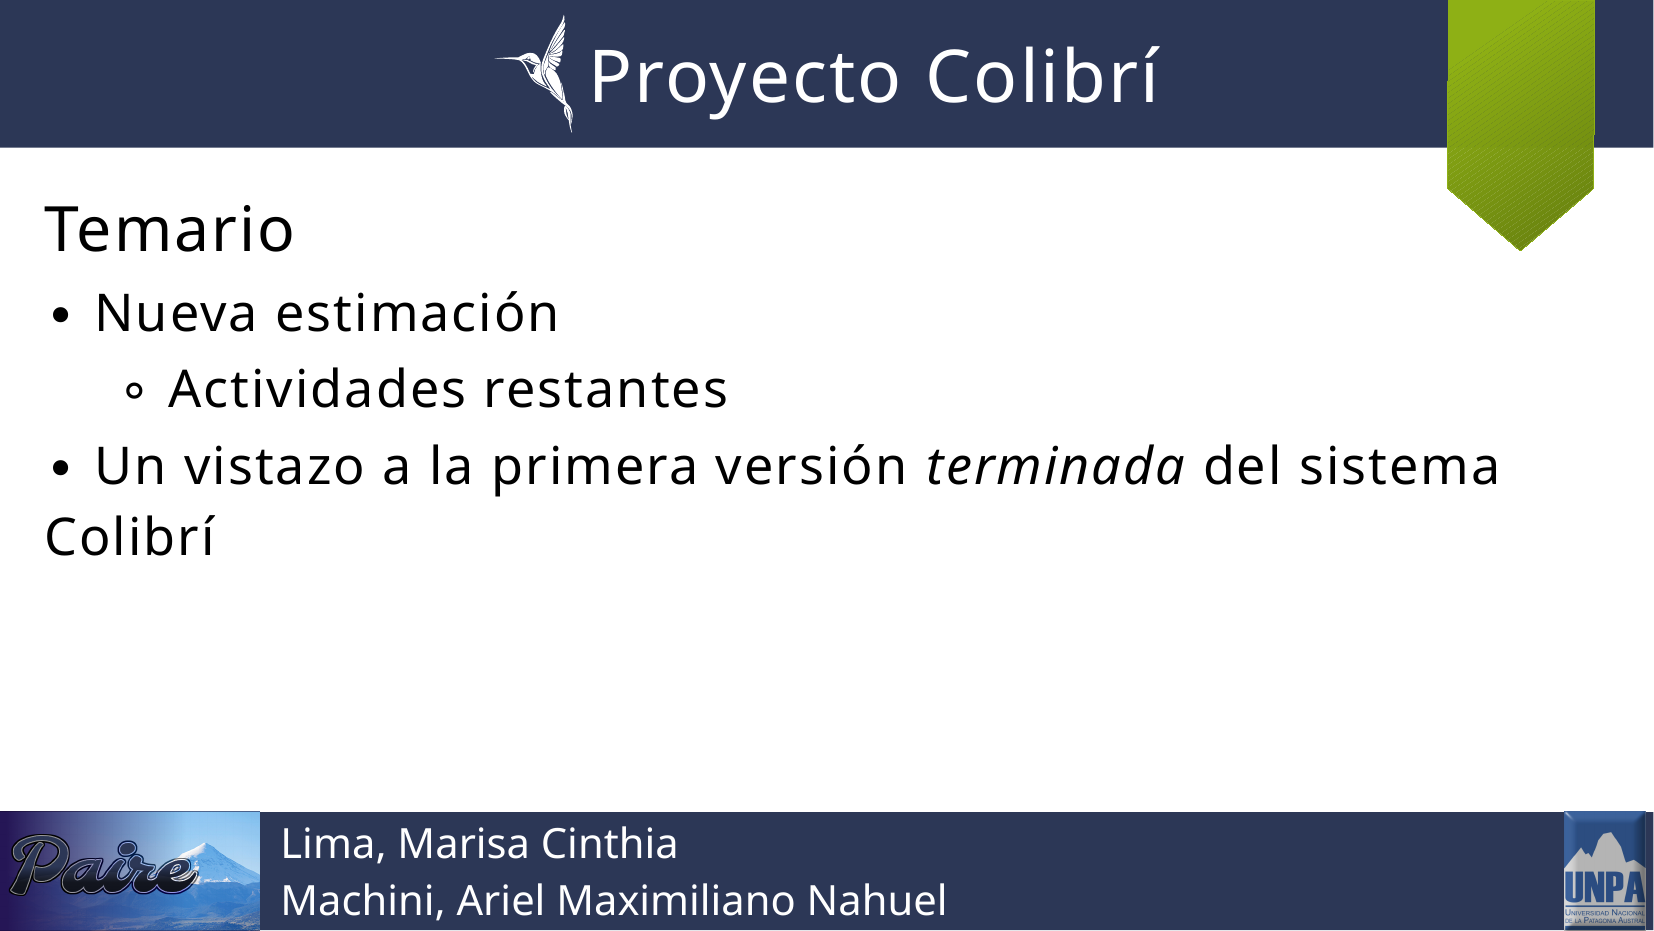

Proyecto Colibrí
Temario
∙ Nueva estimación
	∘ Actividades restantes
∙ Un vistazo a la primera versión terminada del sistema
Colibrí
Lima, Marisa Cinthia
Machini, Ariel Maximiliano Nahuel